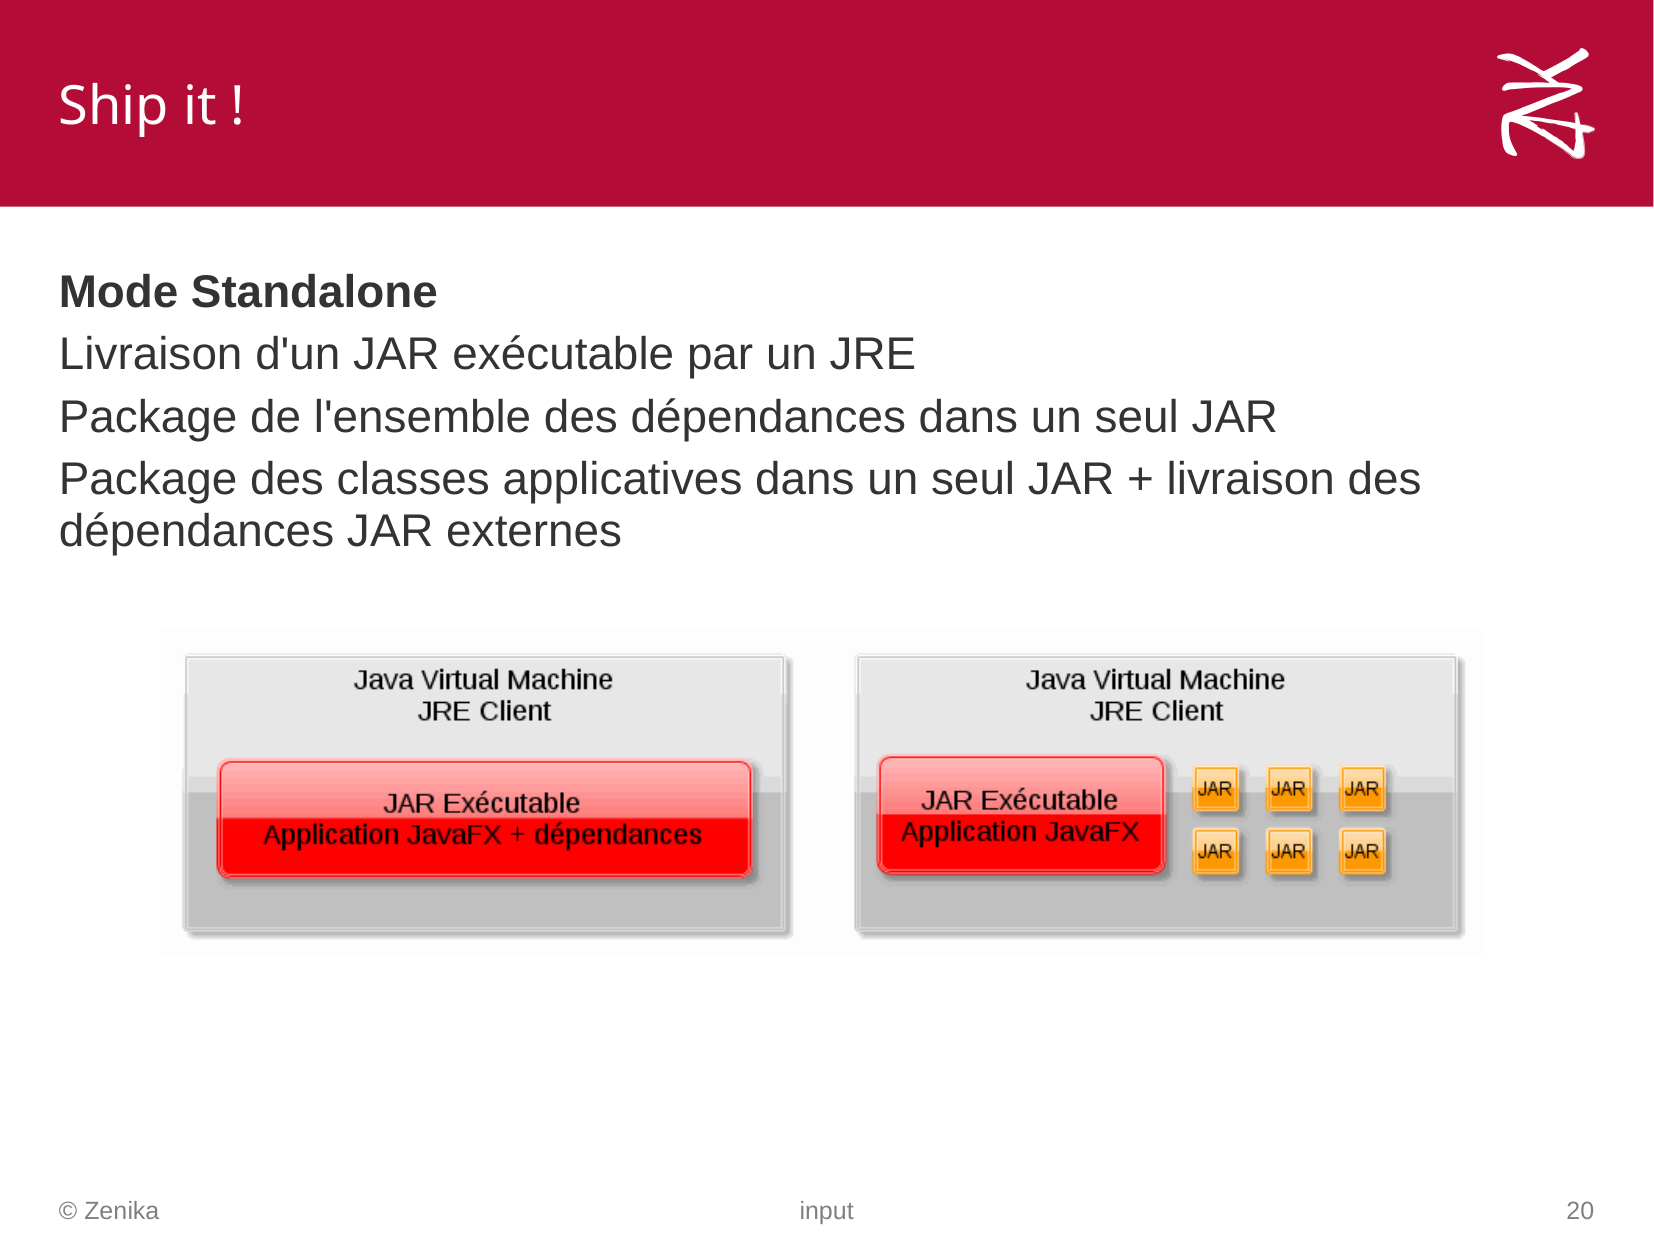

# Ship it !
Mode Standalone
Livraison d'un JAR exécutable par un JRE
Package de l'ensemble des dépendances dans un seul JAR
Package des classes applicatives dans un seul JAR + livraison des dépendances JAR externes